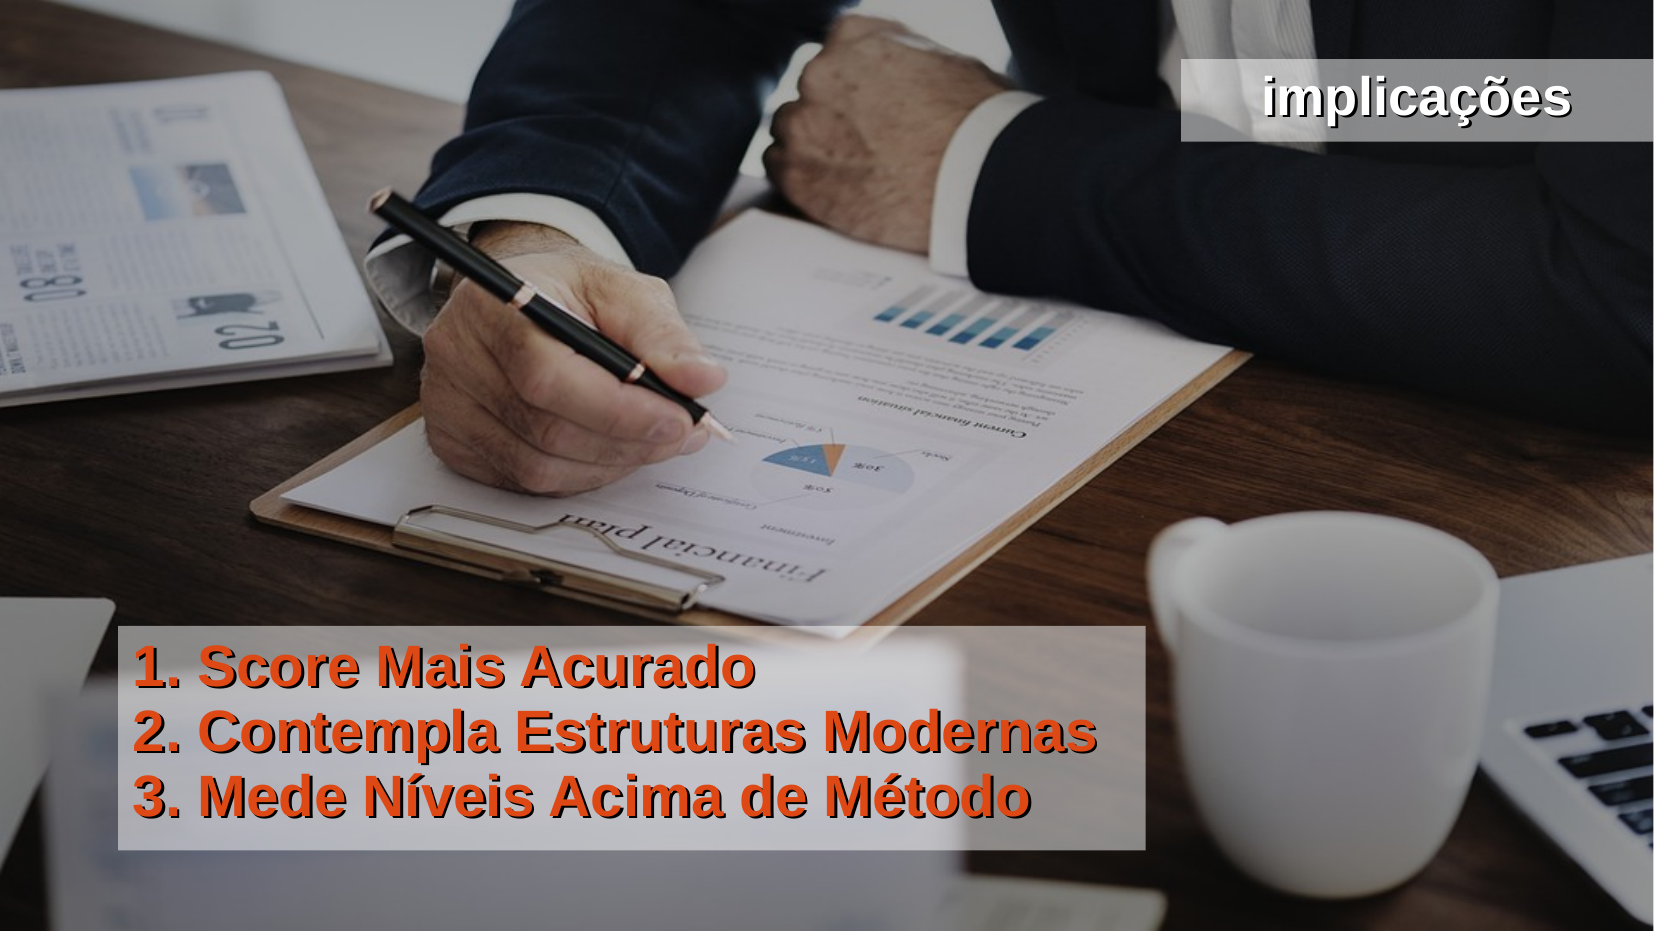

implicações
1. Score Mais Acurado
2. Contempla Estruturas Modernas
3. Mede Níveis Acima de Método
#